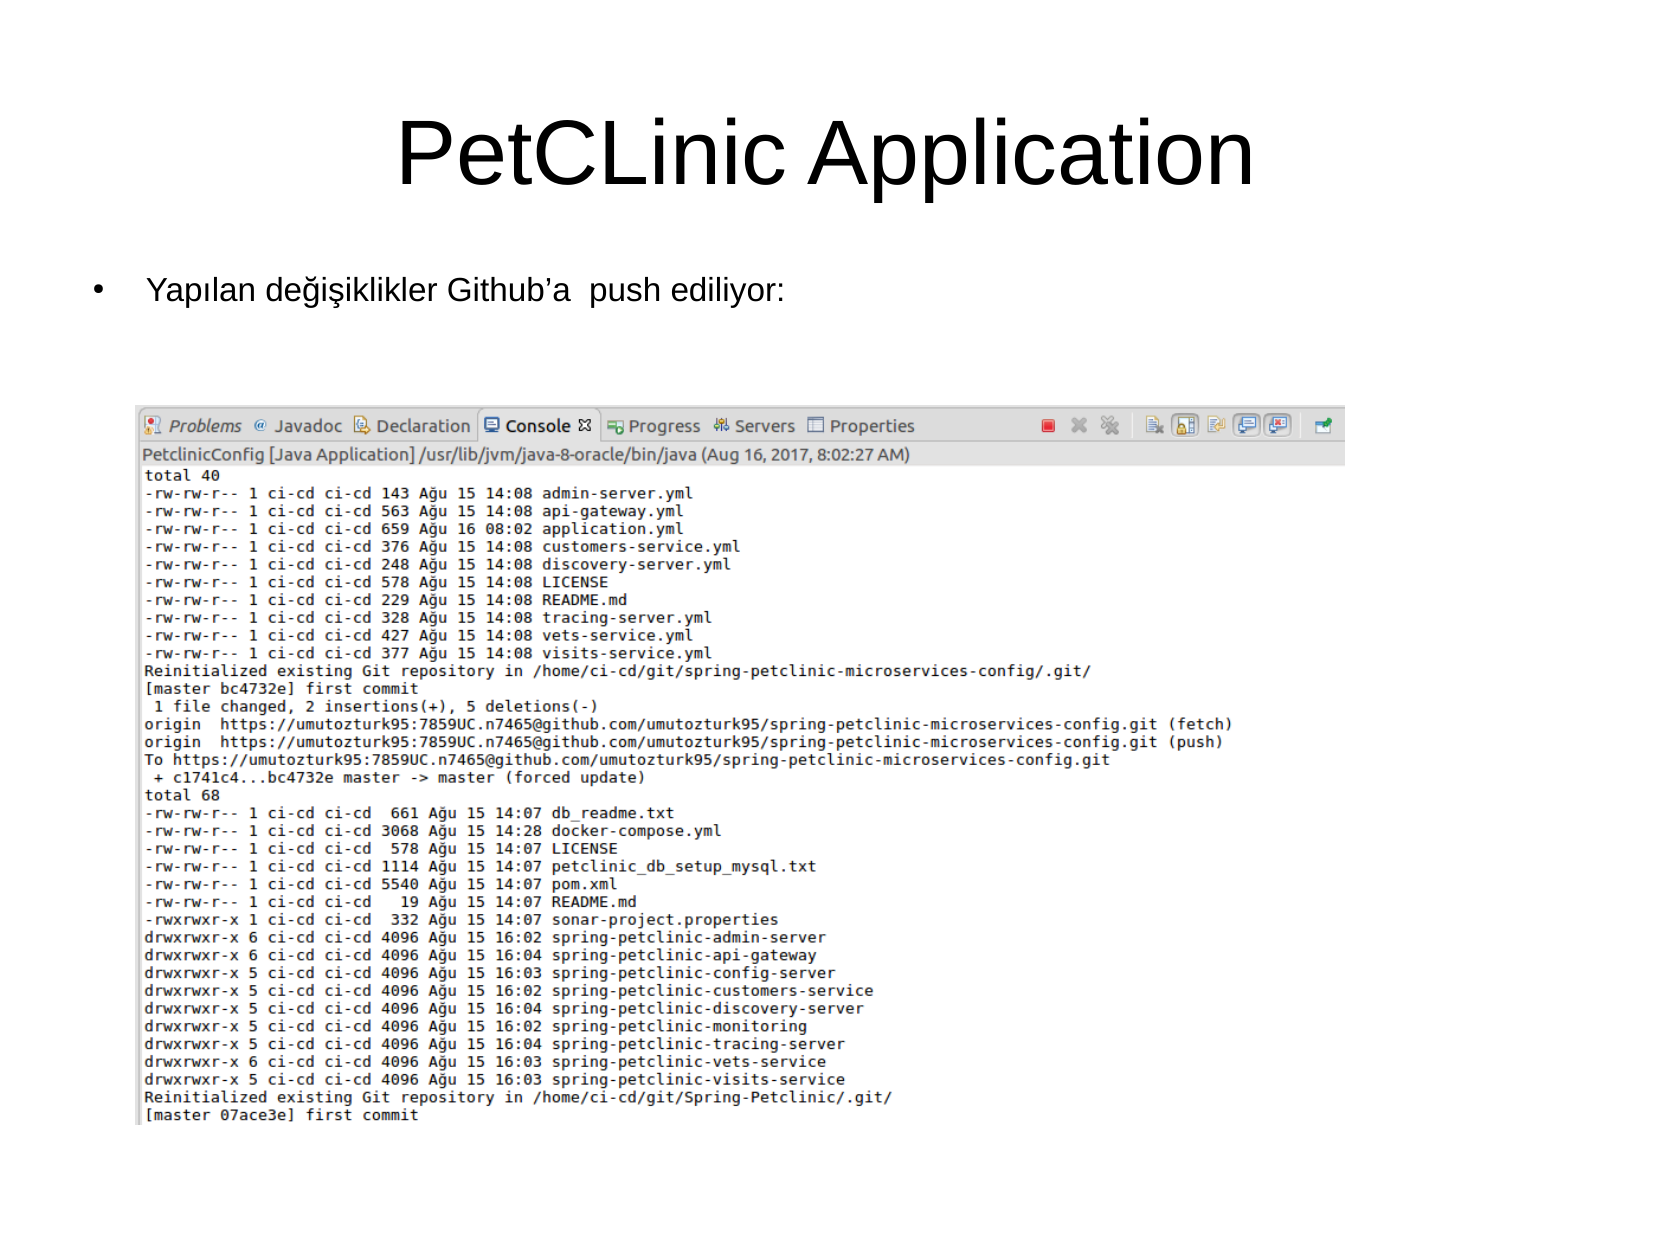

PetCLinic Application
# Yapılan değişiklikler Github’a push ediliyor: